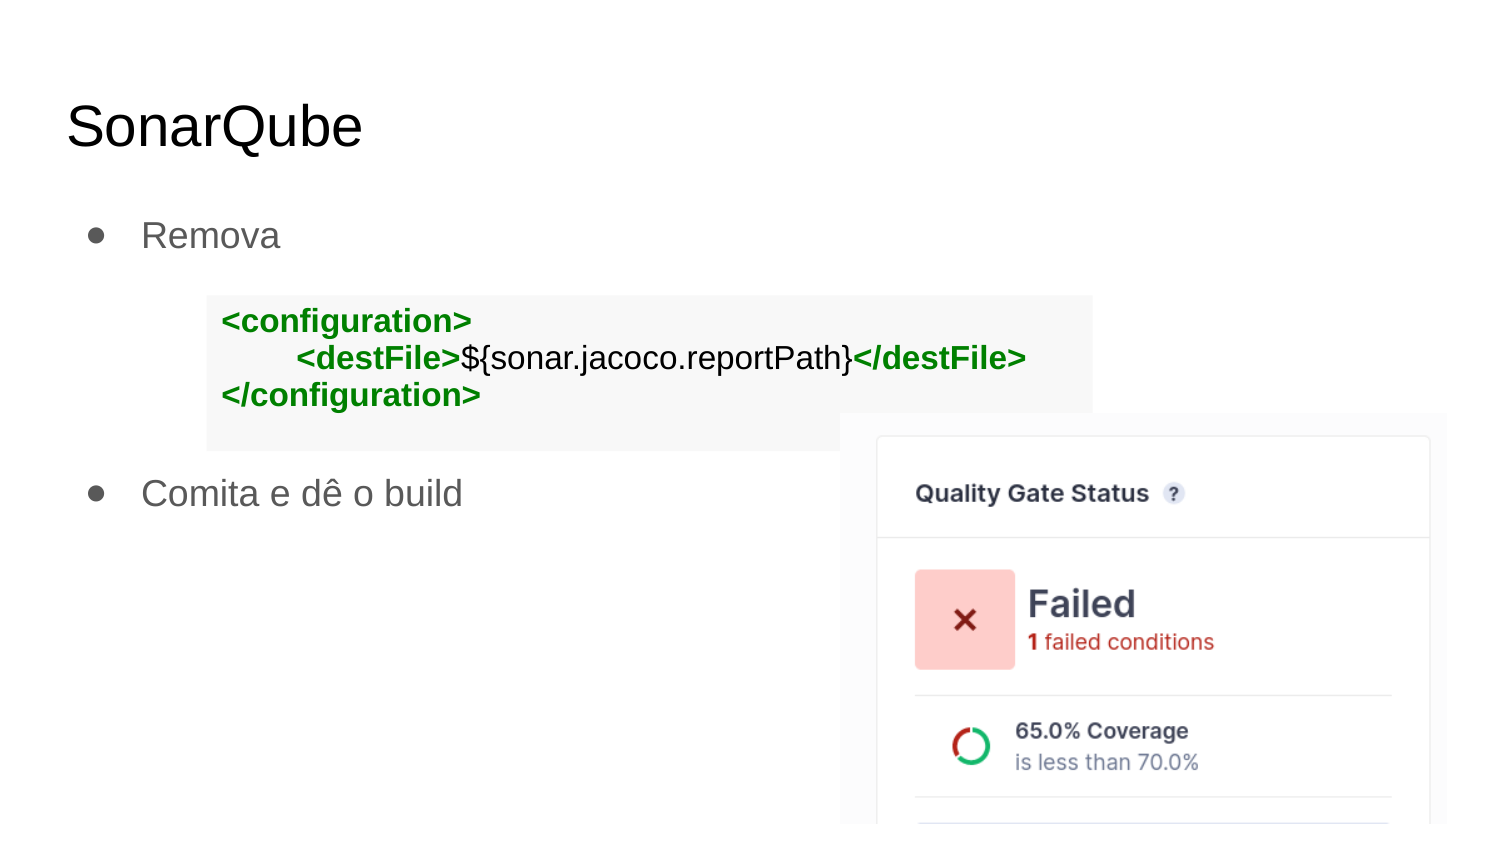

# SonarQube
Remova
Comita e dê o build
<configuration>
	<destFile>${sonar.jacoco.reportPath}</destFile>
</configuration>